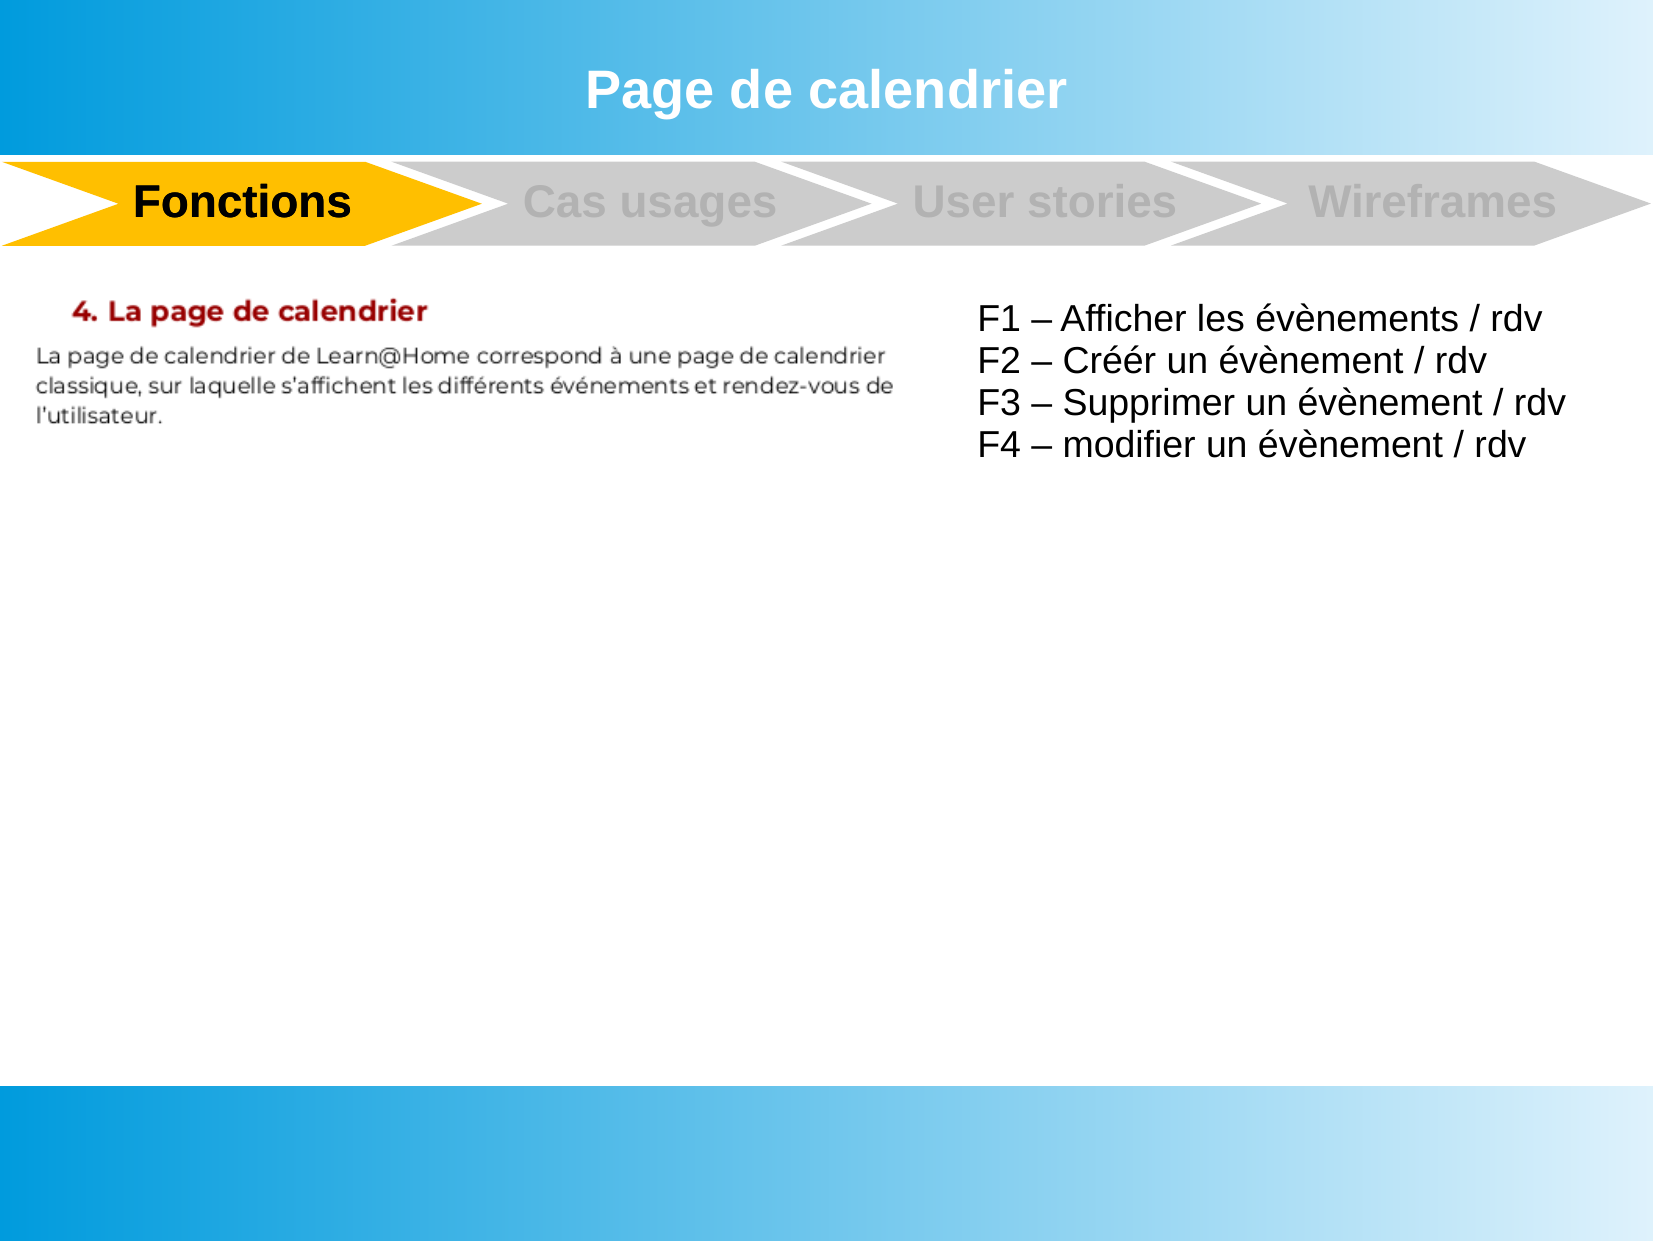

# Page de calendrier
Fonctions
Fonctions
Cas usages
User stories
Wireframes
F1 – Afficher les évènements / rdv
F2 – Créér un évènement / rdv
F3 – Supprimer un évènement / rdv
F4 – modifier un évènement / rdv